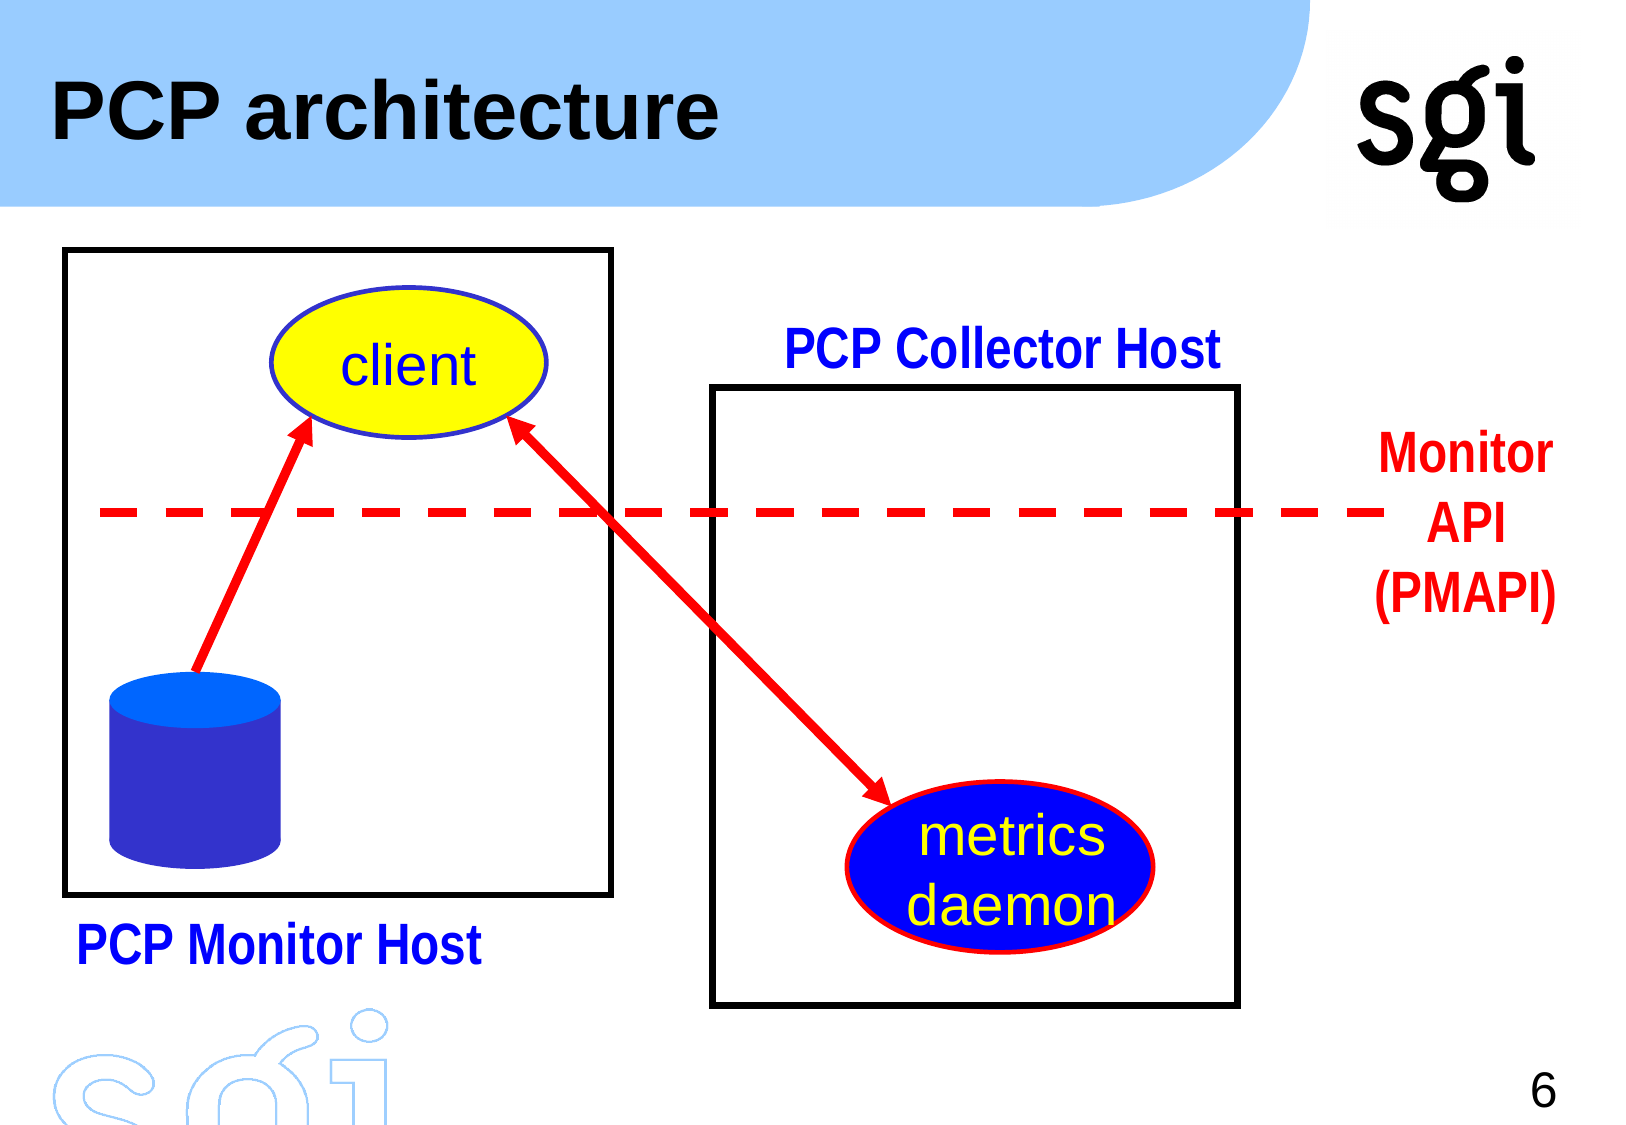

# PCP architecture
client
PCP Collector Host
Monitor
API
(PMAPI)
metrics
daemon
PCP Monitor Host